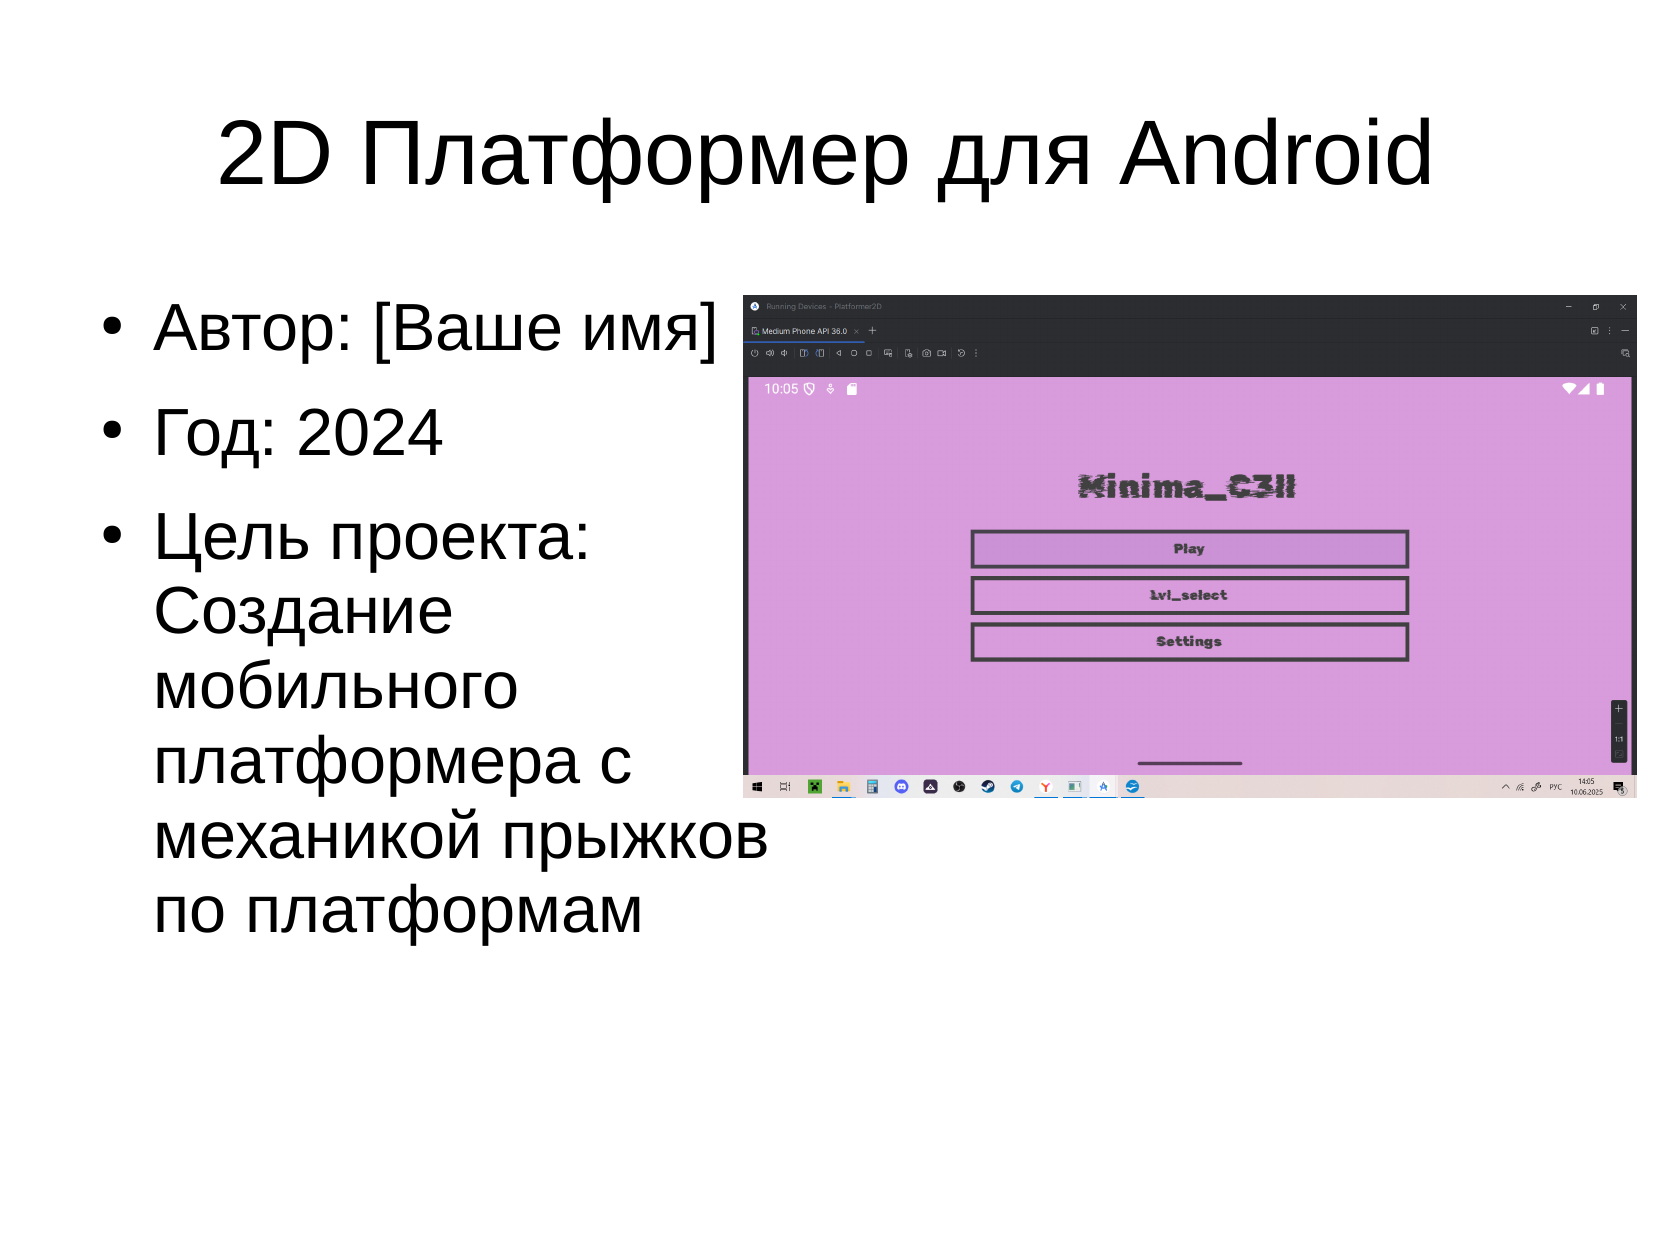

# 2D Платформер для Android
Автор: [Ваше имя]
Год: 2024
Цель проекта: Создание мобильного платформера с механикой прыжков по платформам